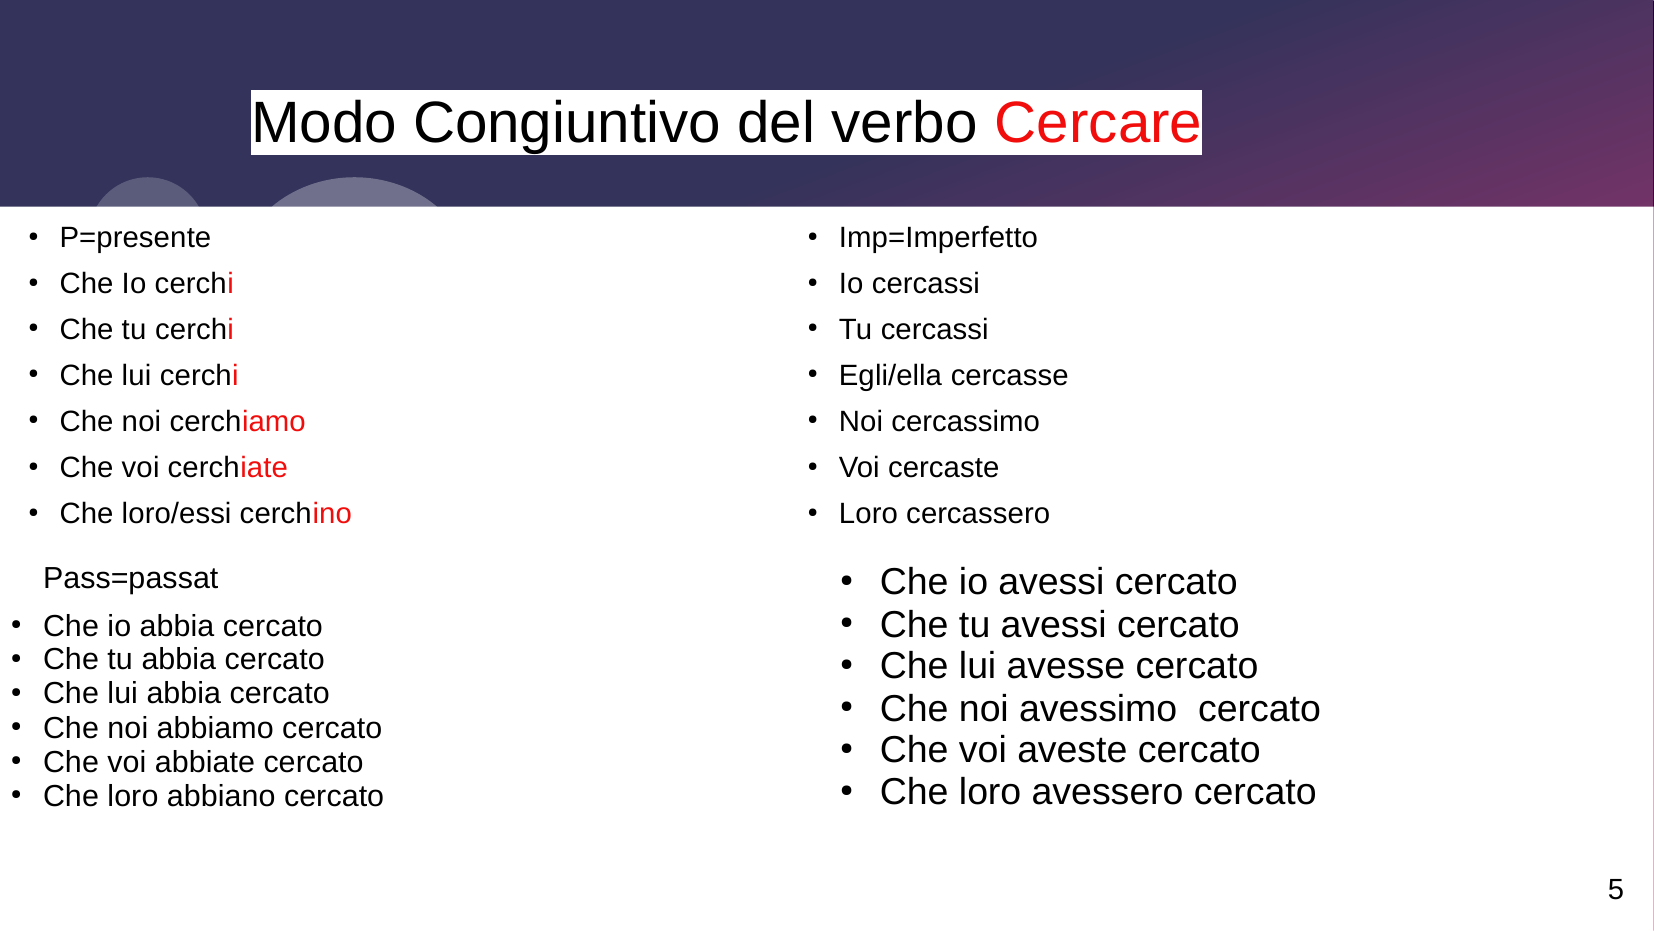

Modo Congiuntivo del verbo Cercare
# P=presente
Che Io cerchi
Che tu cerchi
Che lui cerchi
Che noi cerchiamo
Che voi cerchiate
Che loro/essi cerchino
Imp=Imperfetto
Io cercassi
Tu cercassi
Egli/ella cercasse
Noi cercassimo
Voi cercaste
Loro cercassero
Pass=passat
Che io abbia cercato
Che tu abbia cercato
Che lui abbia cercato
Che noi abbiamo cercato
Che voi abbiate cercato
Che loro abbiano cercato
Che io avessi cercato
Che tu avessi cercato
Che lui avesse cercato
Che noi avessimo cercato
Che voi aveste cercato
Che loro avessero cercato